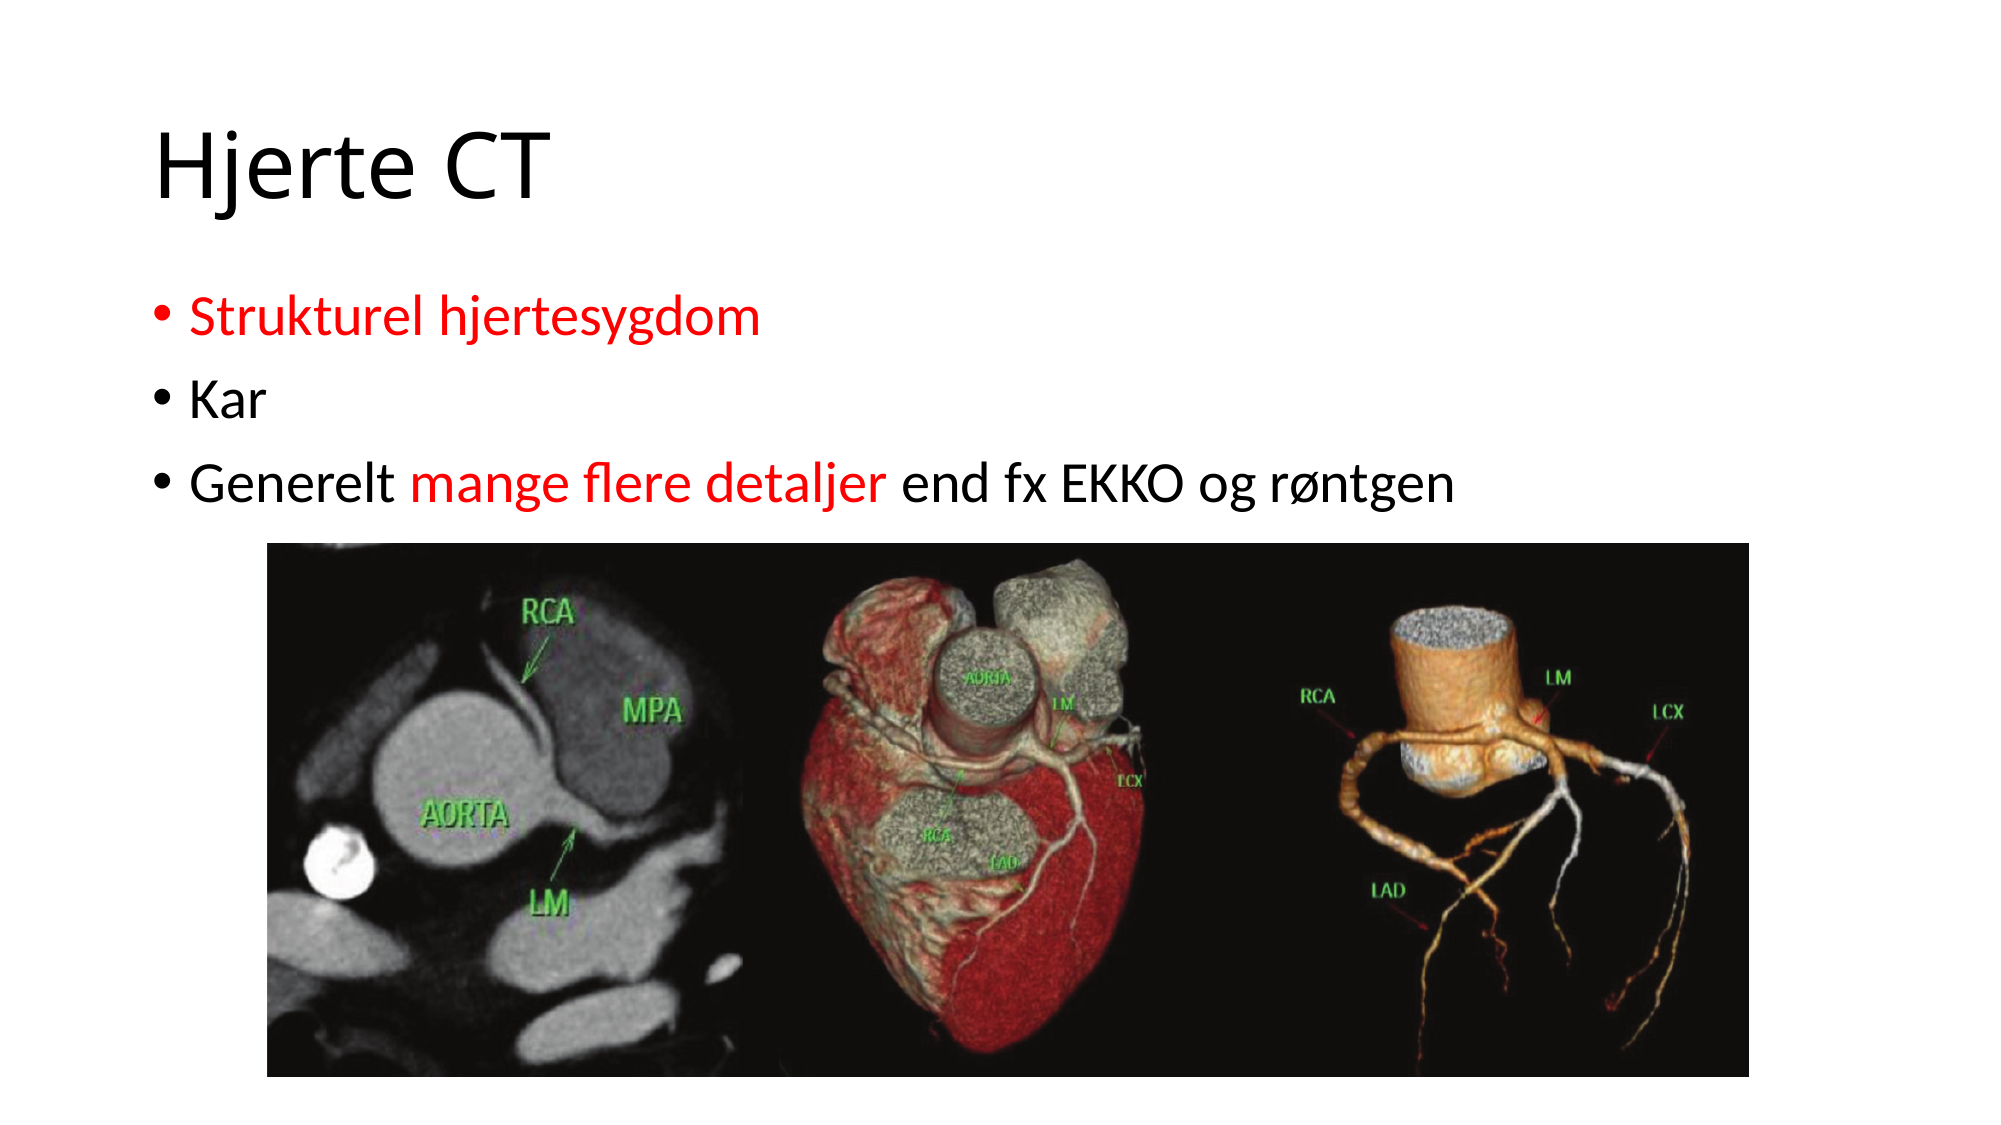

# Hjerte CT
Strukturel hjertesygdom
Kar
Generelt mange flere detaljer end fx EKKO og røntgen